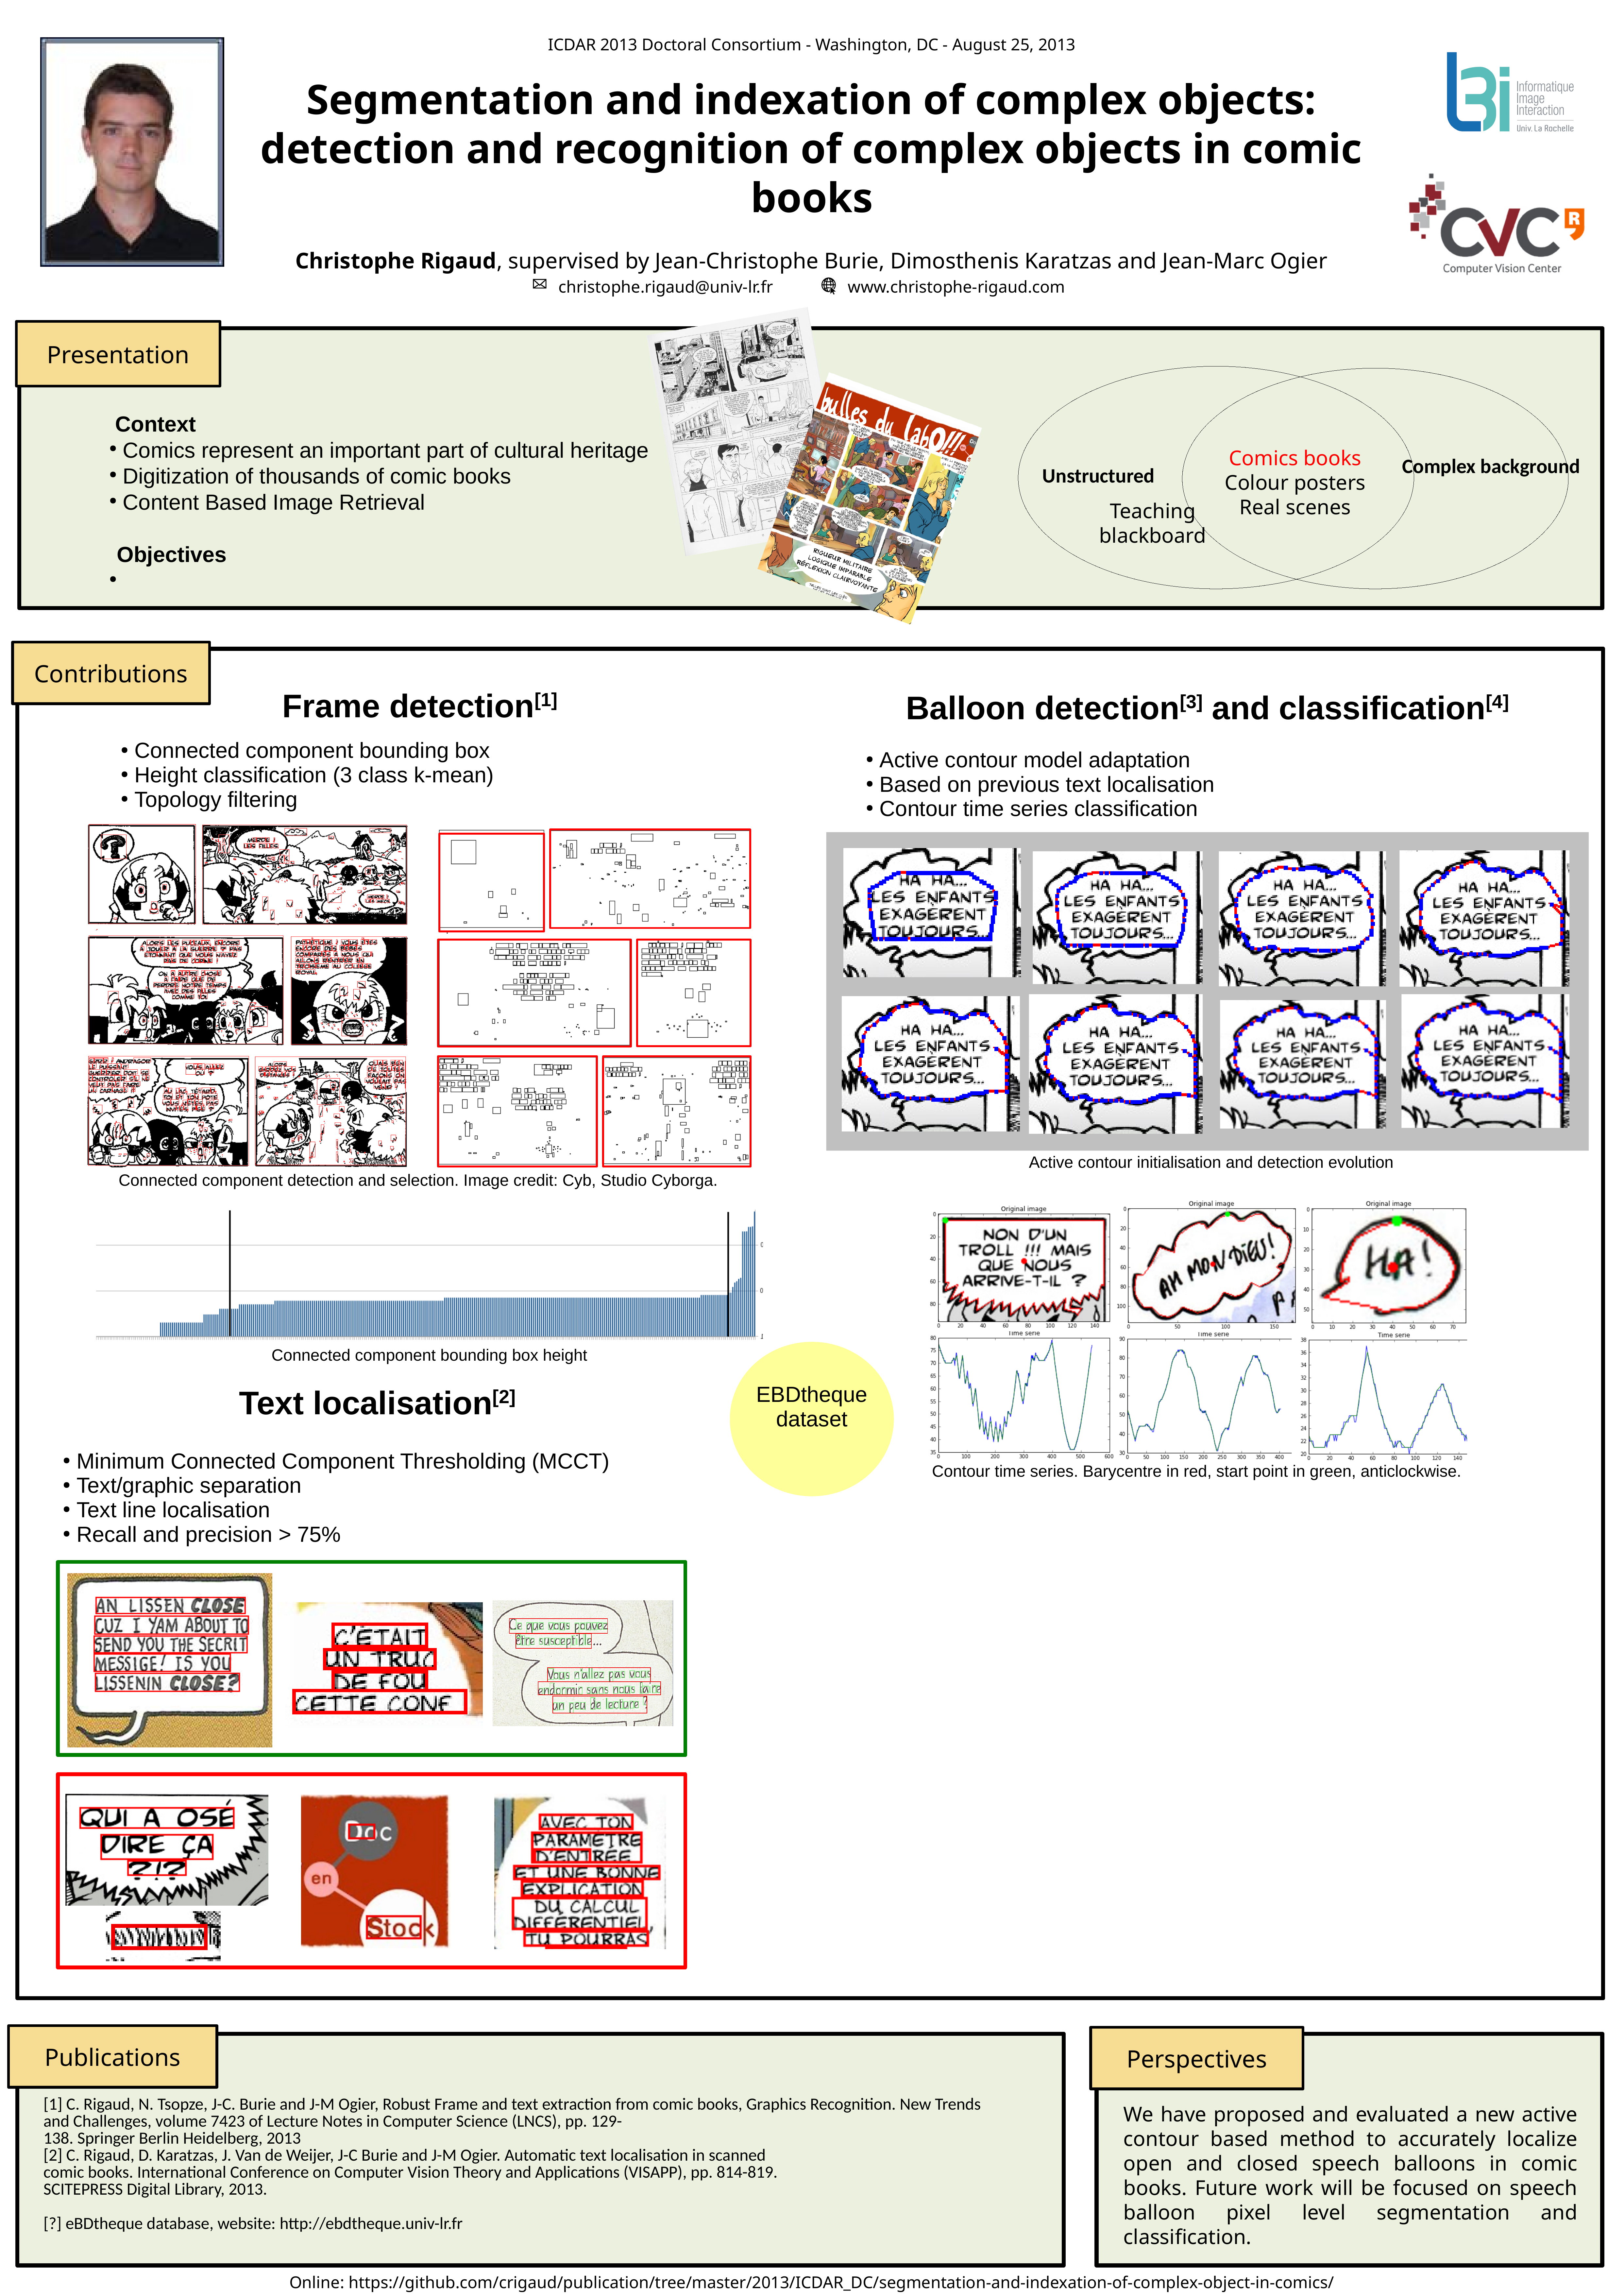

ICDAR 2013 Doctoral Consortium - Washington, DC - August 25, 2013
Segmentation and indexation of complex objects: detection and recognition of complex objects in comic books
Christophe Rigaud, supervised by Jean-Christophe Burie, Dimosthenis Karatzas and Jean-Marc Ogier
christophe.rigaud@univ-lr.fr 			www.christophe-rigaud.com
Presentation
 Context
 Comics represent an important part of cultural heritage
 Digitization of thousands of comic books
 Content Based Image Retrieval
Objectives
Comics books
Colour posters
Real scenes
Complex background
Unstructured
Teaching
blackboard
Contributions
Frame detection[1]
Balloon detection[3] and classification[4]
 Connected component bounding box
 Height classification (3 class k-mean)
 Topology filtering
 Active contour model adaptation
 Based on previous text localisation
 Contour time series classification
Active contour initialisation and detection evolution
Connected component detection and selection. Image credit: Cyb, Studio Cyborga.
EBDtheque
dataset
Connected component bounding box height
Text localisation[2]
 Minimum Connected Component Thresholding (MCCT)
 Text/graphic separation
 Text line localisation
 Recall and precision > 75%
Contour time series. Barycentre in red, start point in green, anticlockwise.
Publications
Perspectives
[1] C. Rigaud, N. Tsopze, J-C. Burie and J-M Ogier, Robust Frame and text extraction from comic books, Graphics Recognition. New Trends and Challenges, volume 7423 of Lecture Notes in Computer Science (LNCS), pp. 129-
138. Springer Berlin Heidelberg, 2013
[2] C. Rigaud, D. Karatzas, J. Van de Weijer, J-C Burie and J-M Ogier. Automatic text localisation in scanned
comic books. International Conference on Computer Vision Theory and Applications (VISAPP), pp. 814-819.
SCITEPRESS Digital Library, 2013.
[?] eBDtheque database, website: http://ebdtheque.univ-lr.fr
We have proposed and evaluated a new active contour based method to accurately localize open and closed speech balloons in comic books. Future work will be focused on speech balloon pixel level segmentation and classification.
 Dataset http://ebdtheque.univ-lr.fr
 453 speech balloons
 Horizontal bounding boxes
 Tail ignored
 (1) baseline, (2) DT, (3) DT + text
Online: https://github.com/crigaud/publication/tree/master/2013/ICDAR_DC/segmentation-and-indexation-of-complex-object-in-comics/